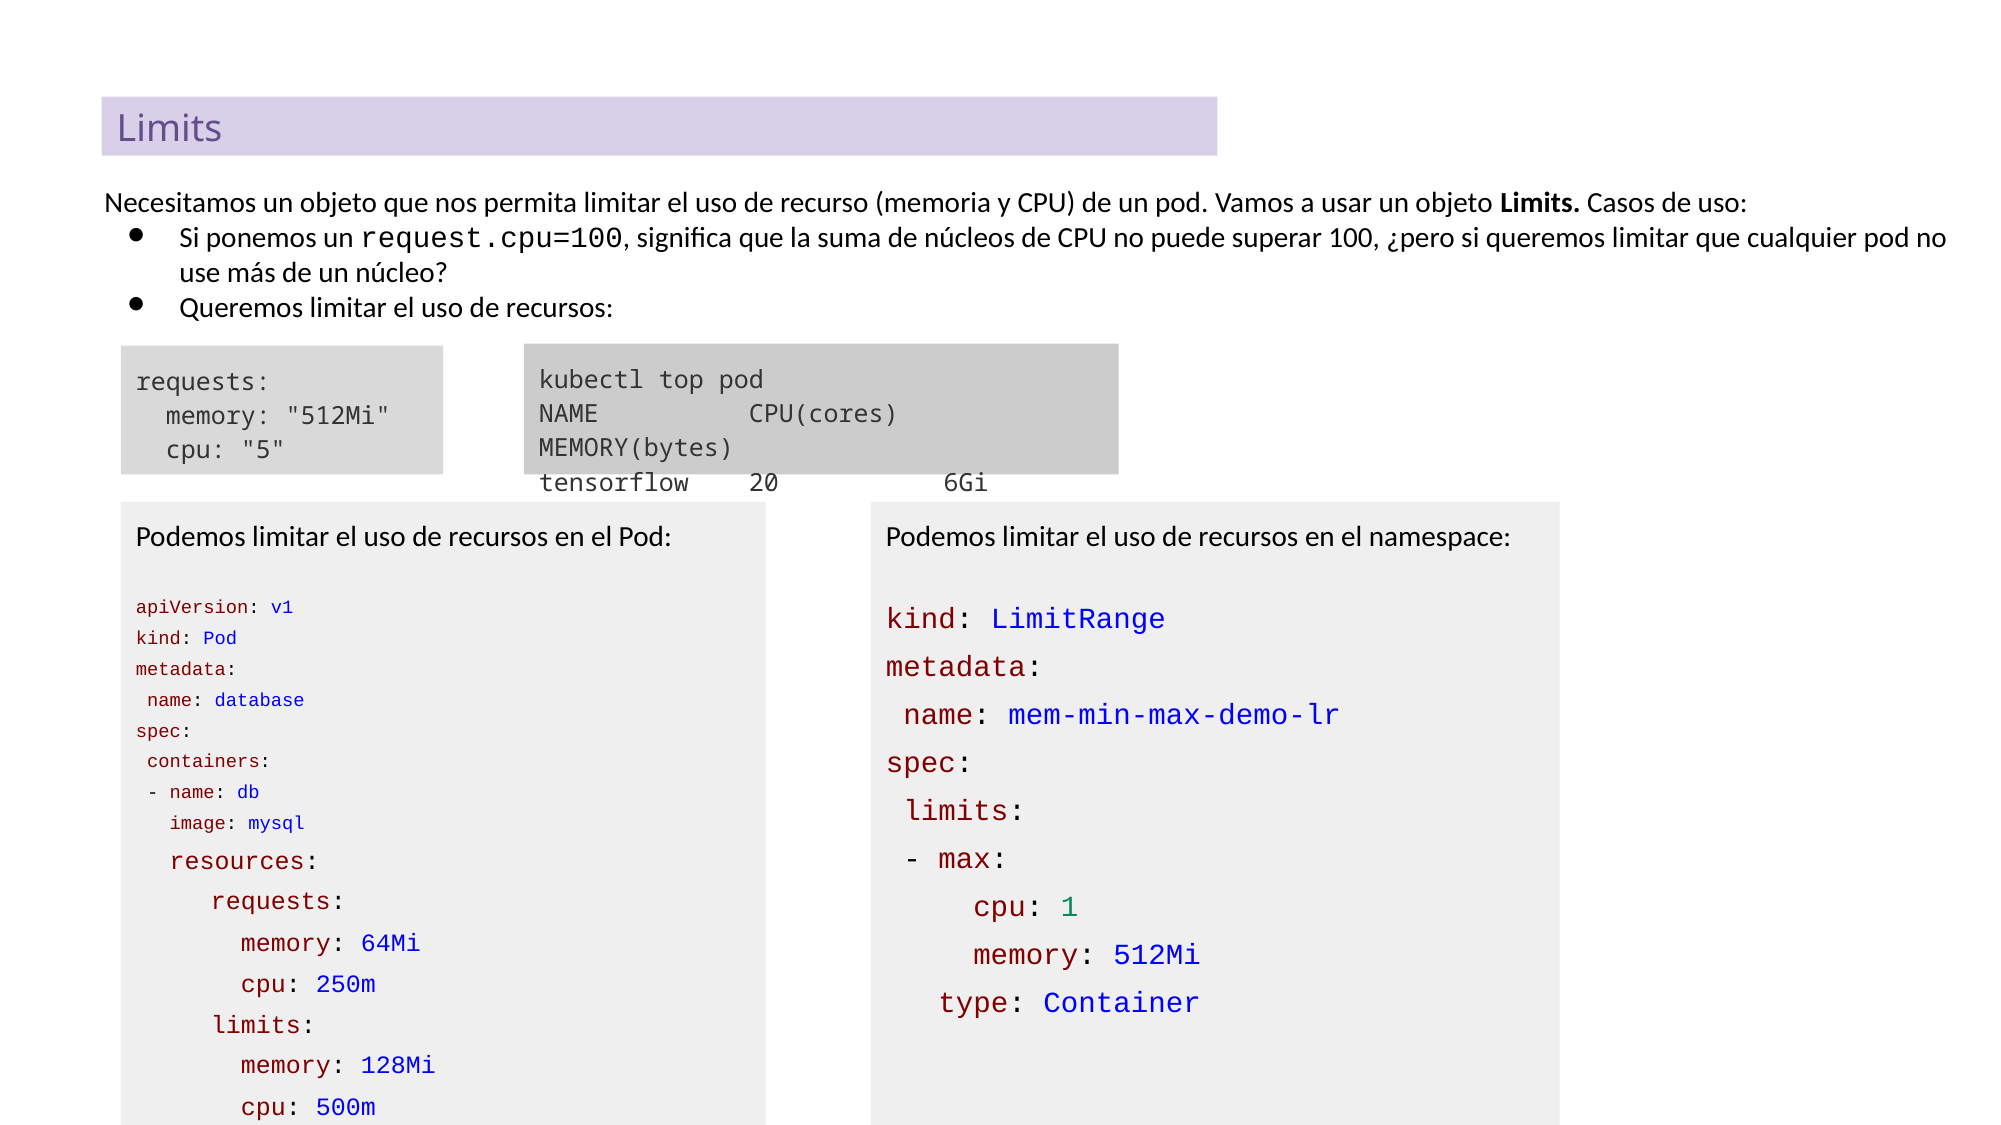

Limits
Necesitamos un objeto que nos permita limitar el uso de recurso (memoria y CPU) de un pod. Vamos a usar un objeto Limits. Casos de uso:
Si ponemos un request.cpu=100, significa que la suma de núcleos de CPU no puede superar 100, ¿pero si queremos limitar que cualquier pod no use más de un núcleo?
Queremos limitar el uso de recursos:
kubectl top pod
NAME CPU(cores) MEMORY(bytes)
tensorflow 20 6Gi
requests:
 memory: "512Mi"
 cpu: "5"
Podemos limitar el uso de recursos en el Pod:
apiVersion: v1
kind: Pod
metadata:
 name: database
spec:
 containers:
 - name: db
 image: mysql
 resources:
 requests:
 memory: 64Mi
 cpu: 250m
 limits:
 memory: 128Mi
 cpu: 500m
Podemos limitar el uso de recursos en el namespace:
kind: LimitRange
metadata:
 name: mem-min-max-demo-lr
spec:
 limits:
 - max:
 cpu: 1
 memory: 512Mi
 type: Container